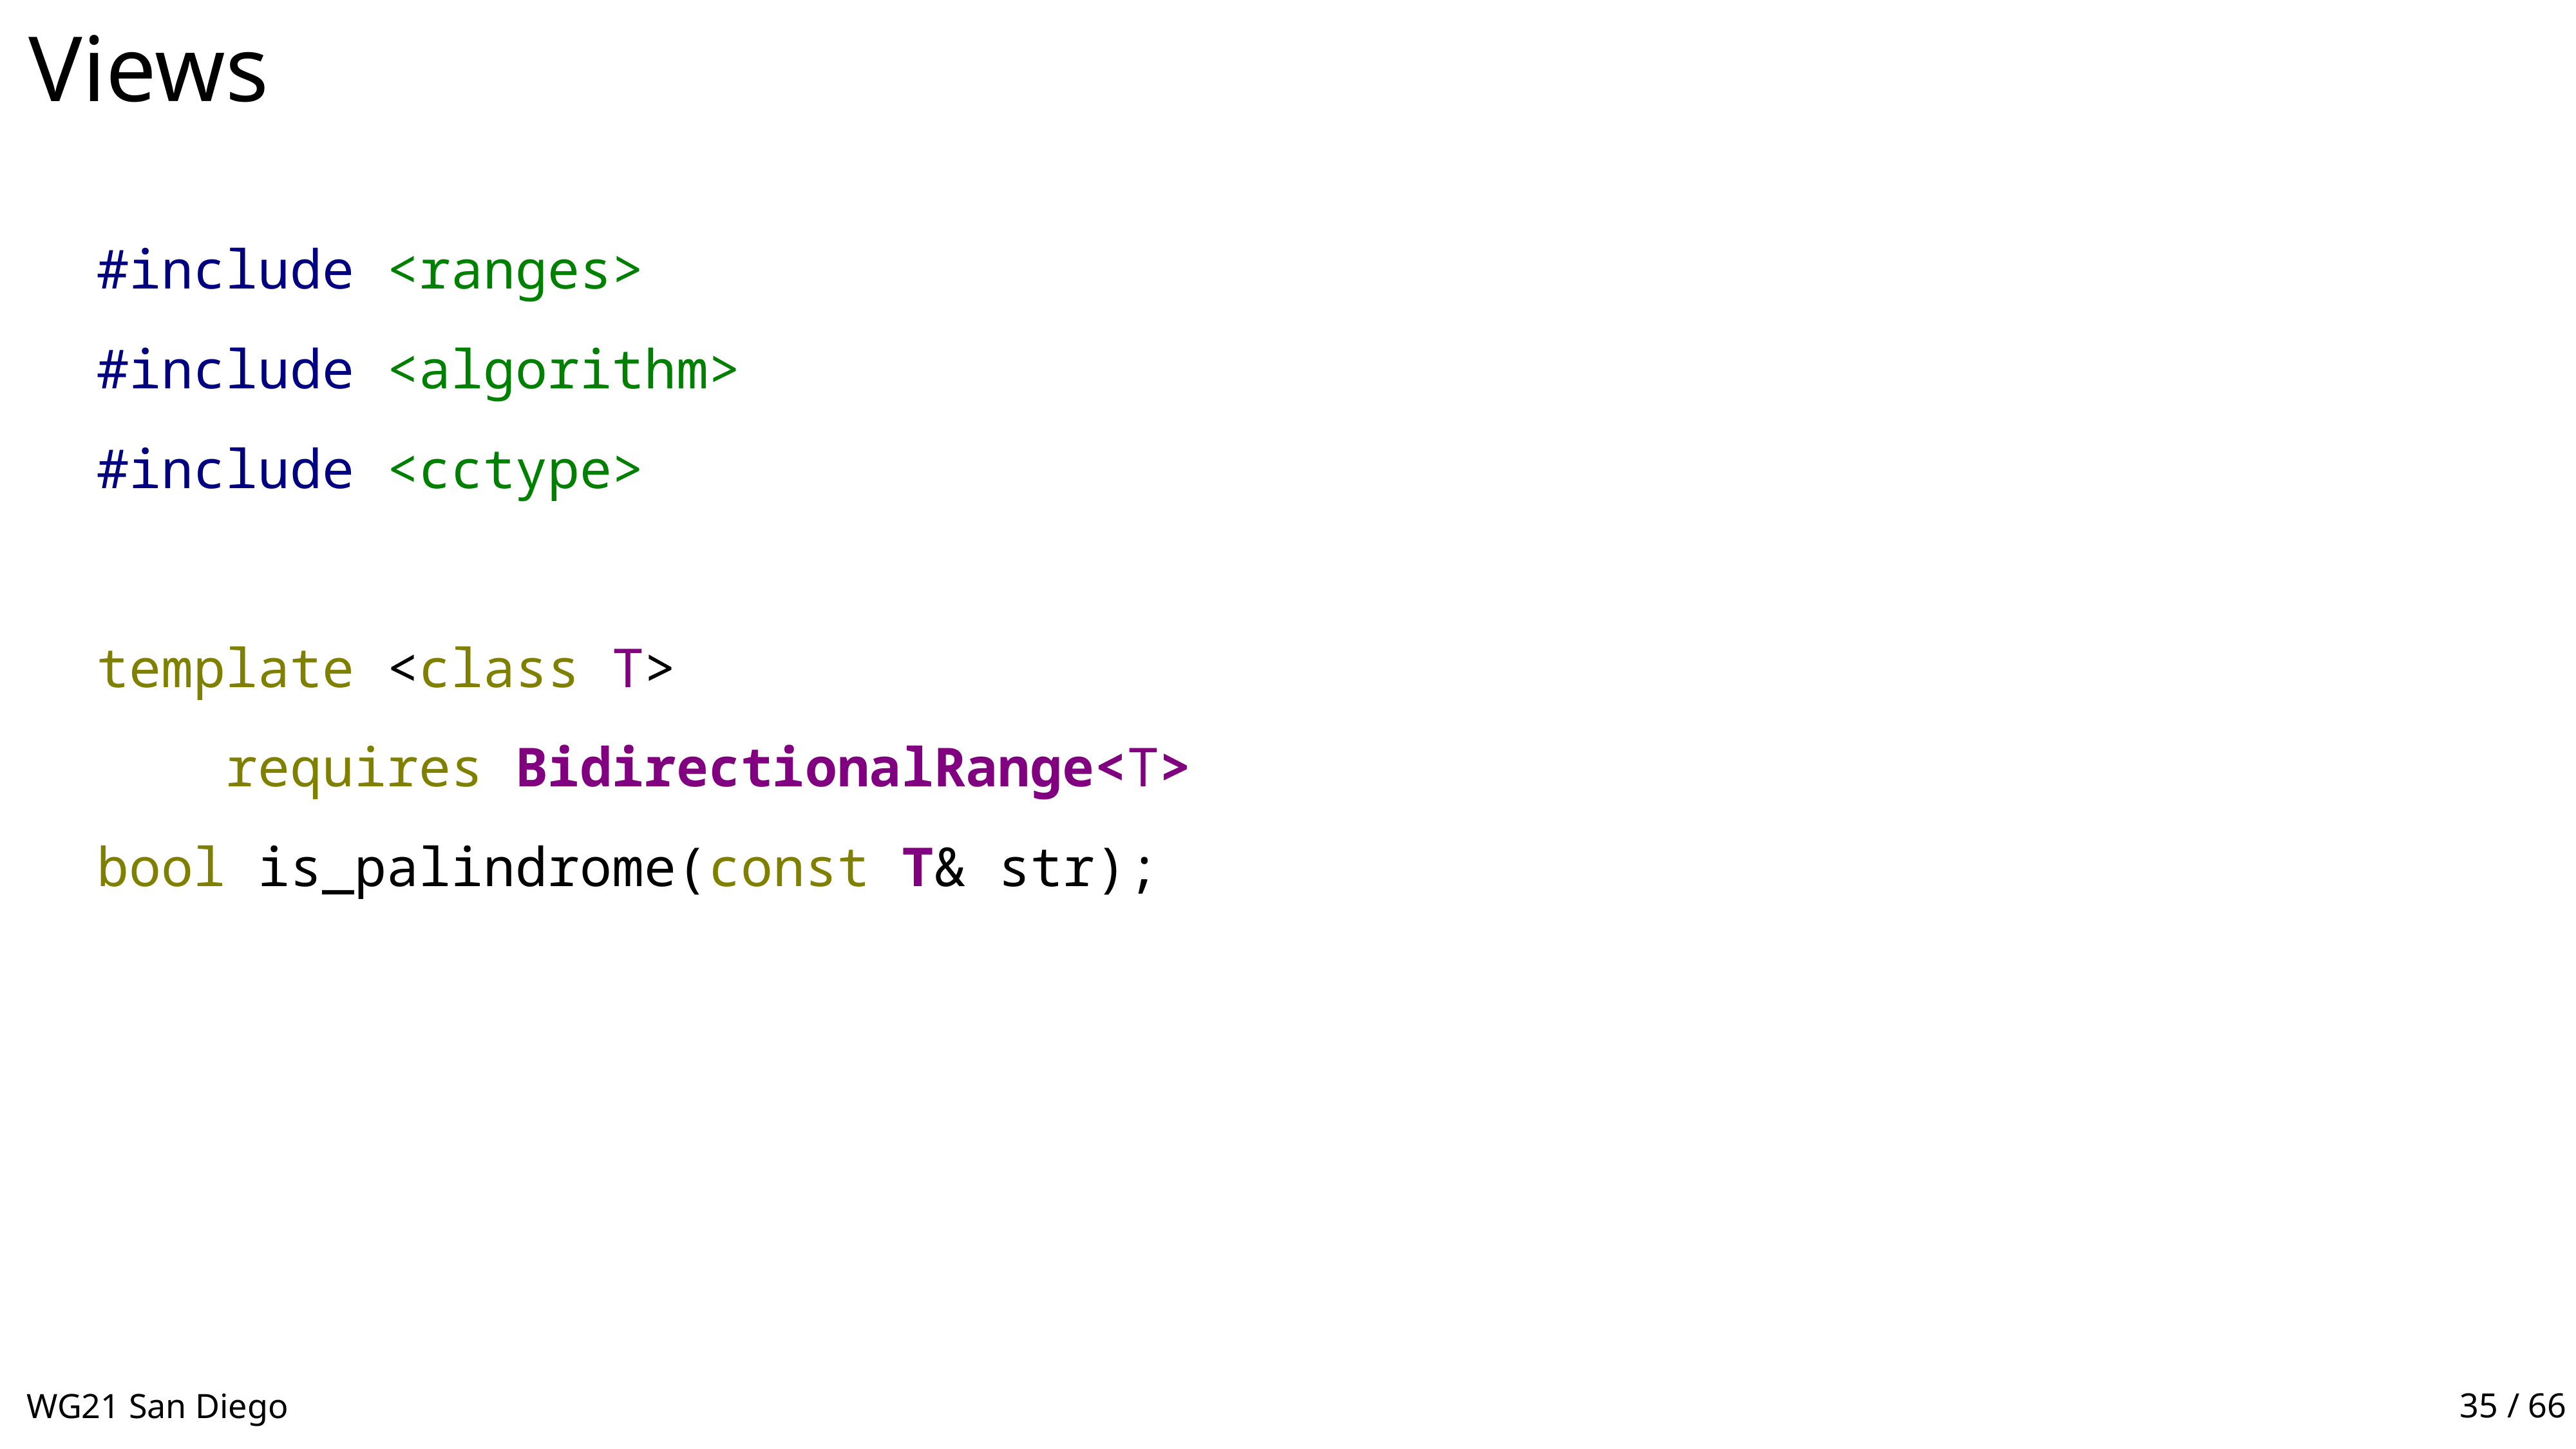

# Views
#include <ranges>
#include <algorithm>
#include <cctype>
template <class T>
 requires BidirectionalRange<T>
bool is_palindrome(const T& str);
WG21 San Diego